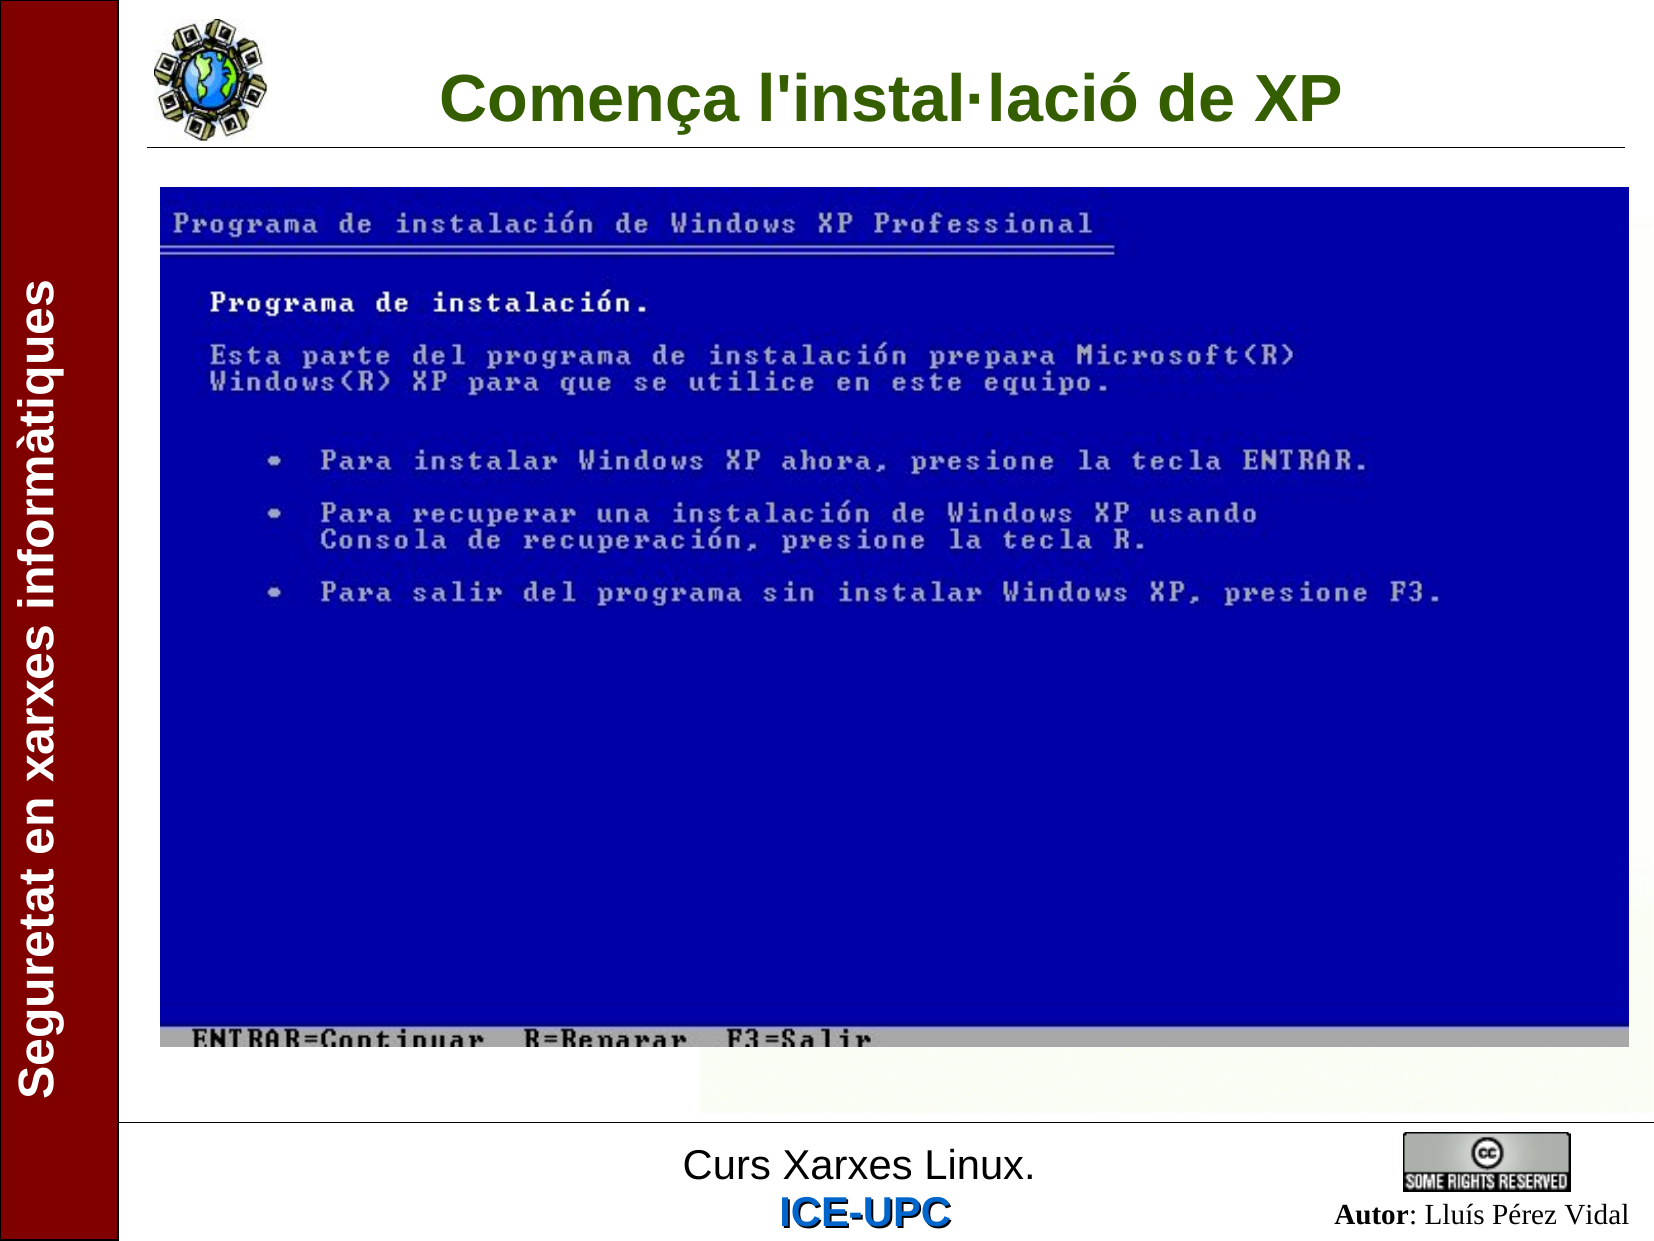

# Comença l'instal·lació de XP
 Croquis d'arquitectura mostrant les 3 zones